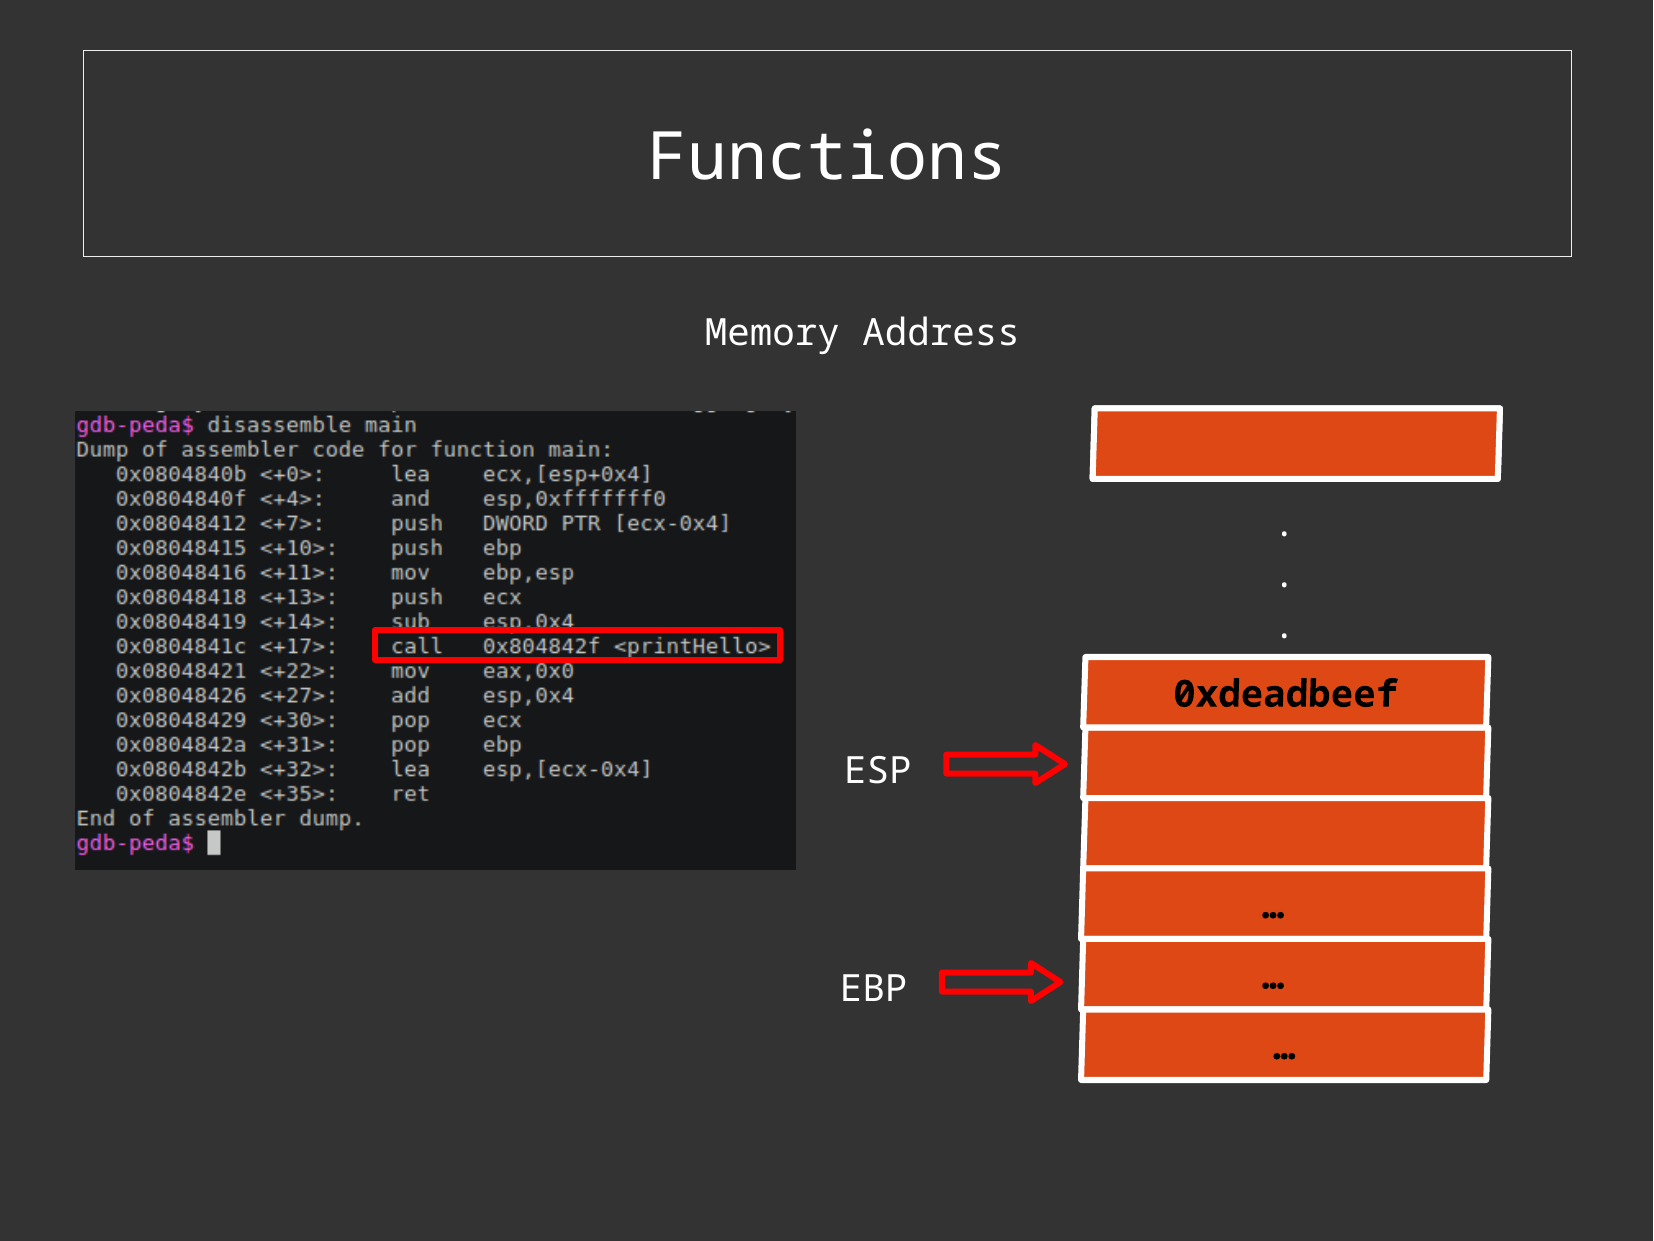

Functions
Memory Address
.
.
.
0xdeadbeef
 ESP
…
…
 EBP
…